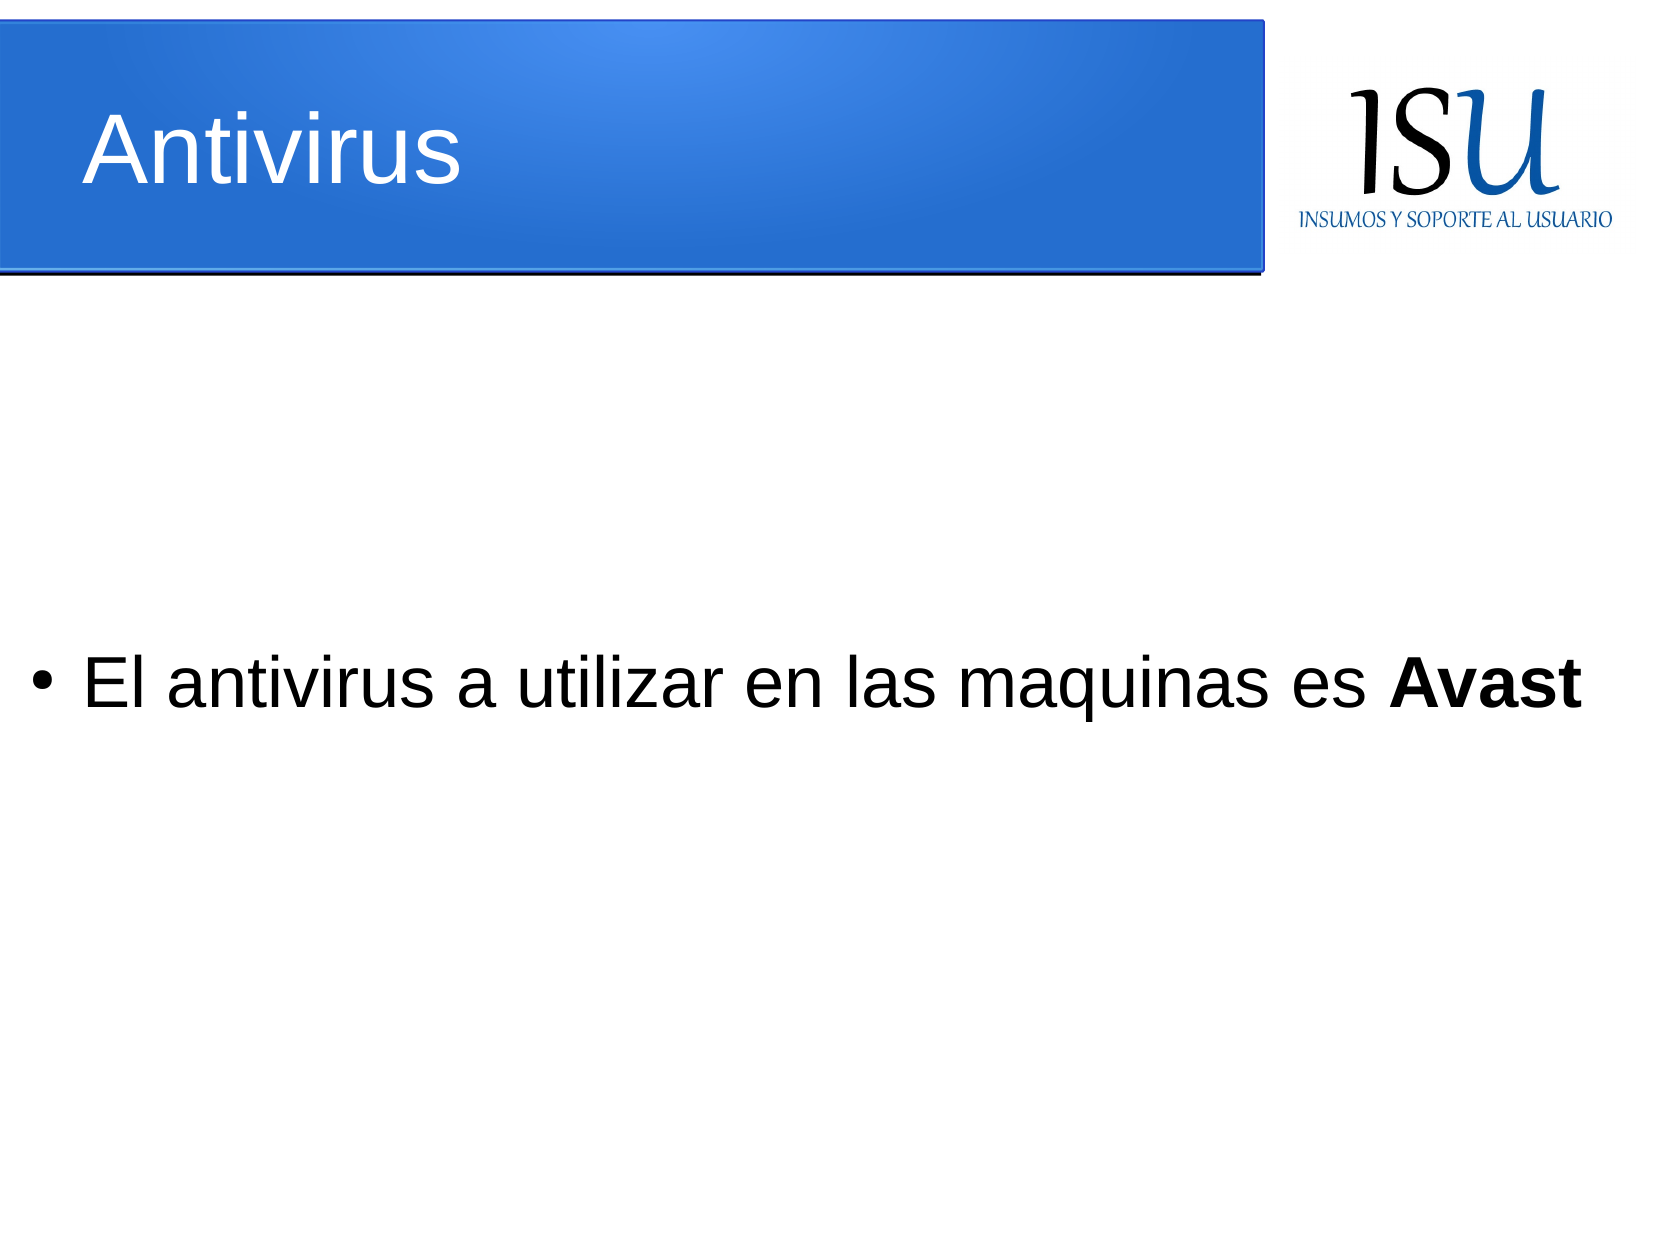

# Antivirus
El antivirus a utilizar en las maquinas es Avast